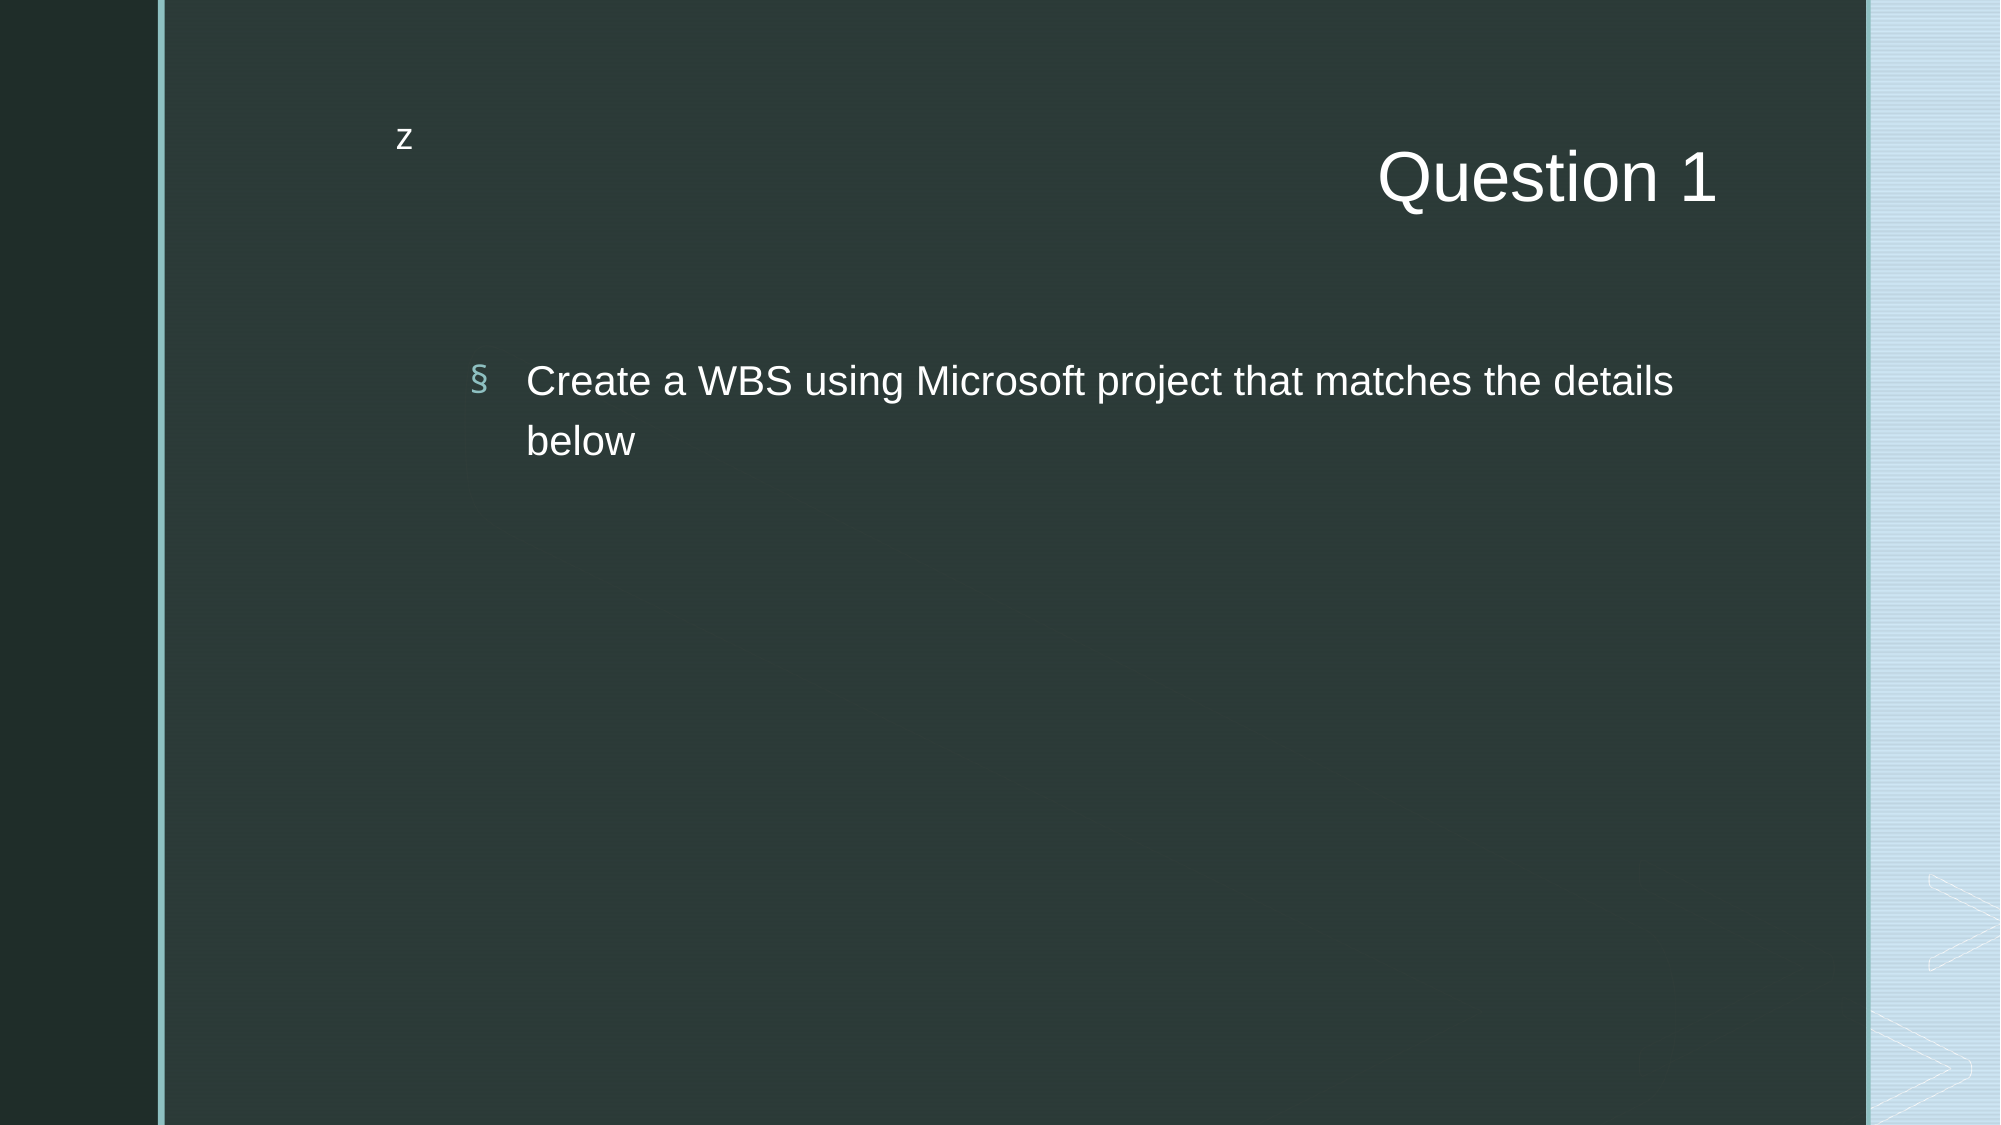

# Question 1
Create a WBS using Microsoft project that matches the details below